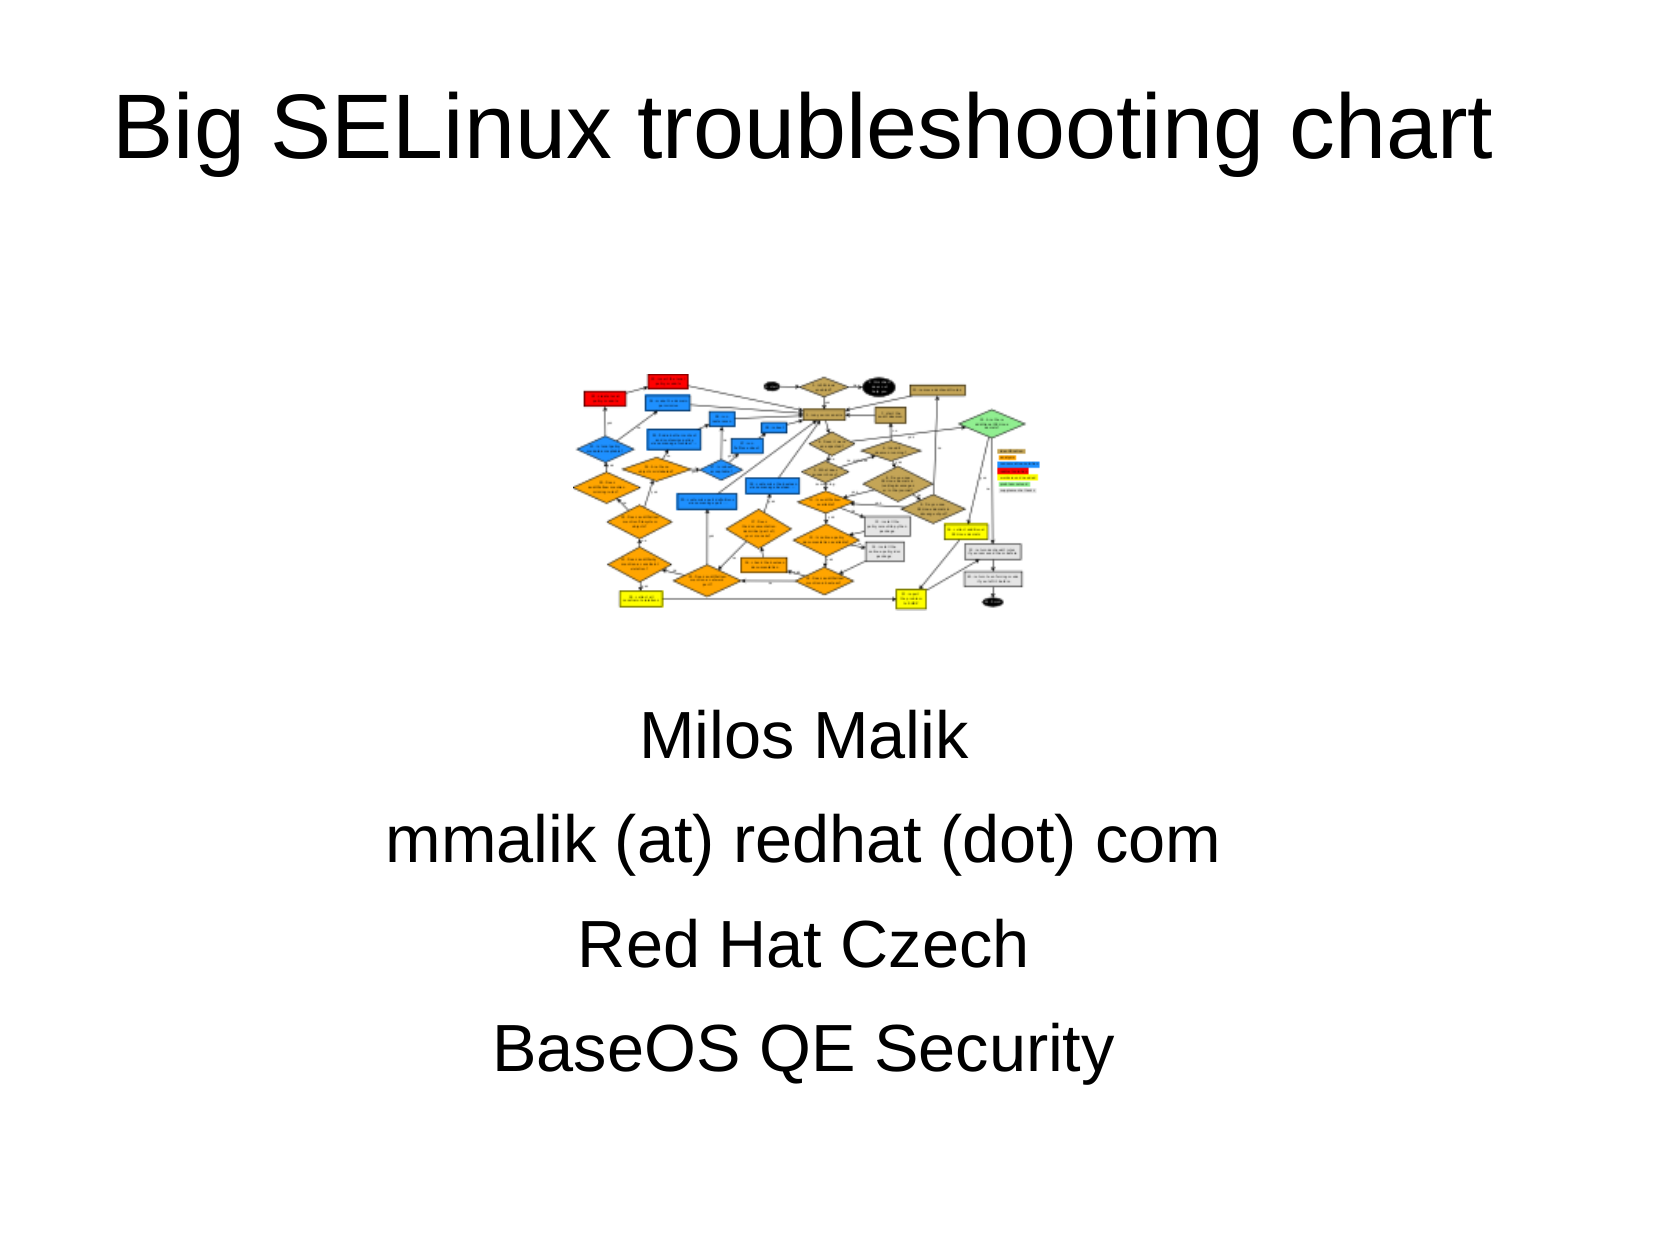

# Big SELinux troubleshooting chart
Milos Malik
mmalik (at) redhat (dot) com
Red Hat Czech
BaseOS QE Security